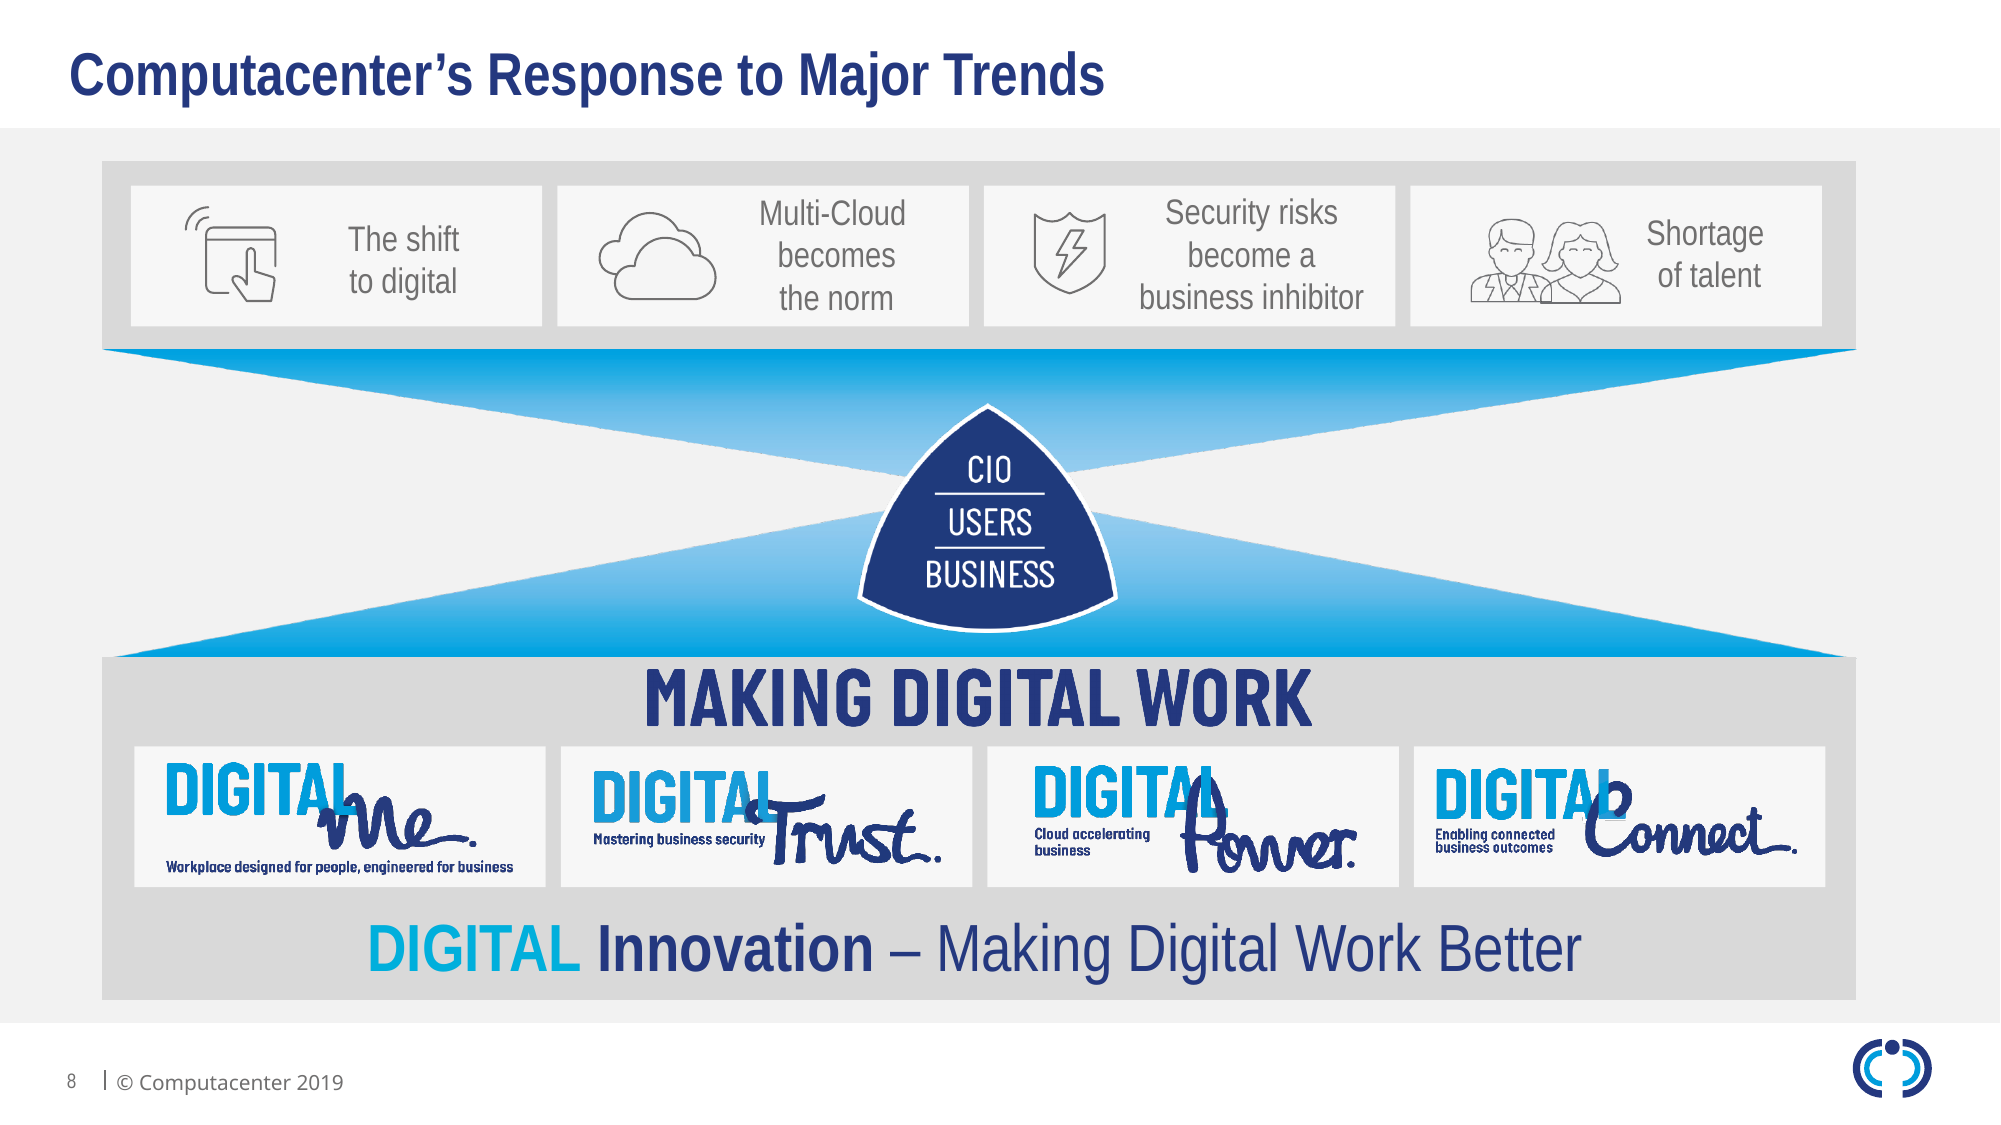

Computacenter’s Response to Major Trends
Security risks become a business inhibitor
Multi-Cloud
becomes
the norm
Shortage
of talent
The shift
to digital
DIGITAL Innovation – Making Digital Work Better
© Computacenter 2019